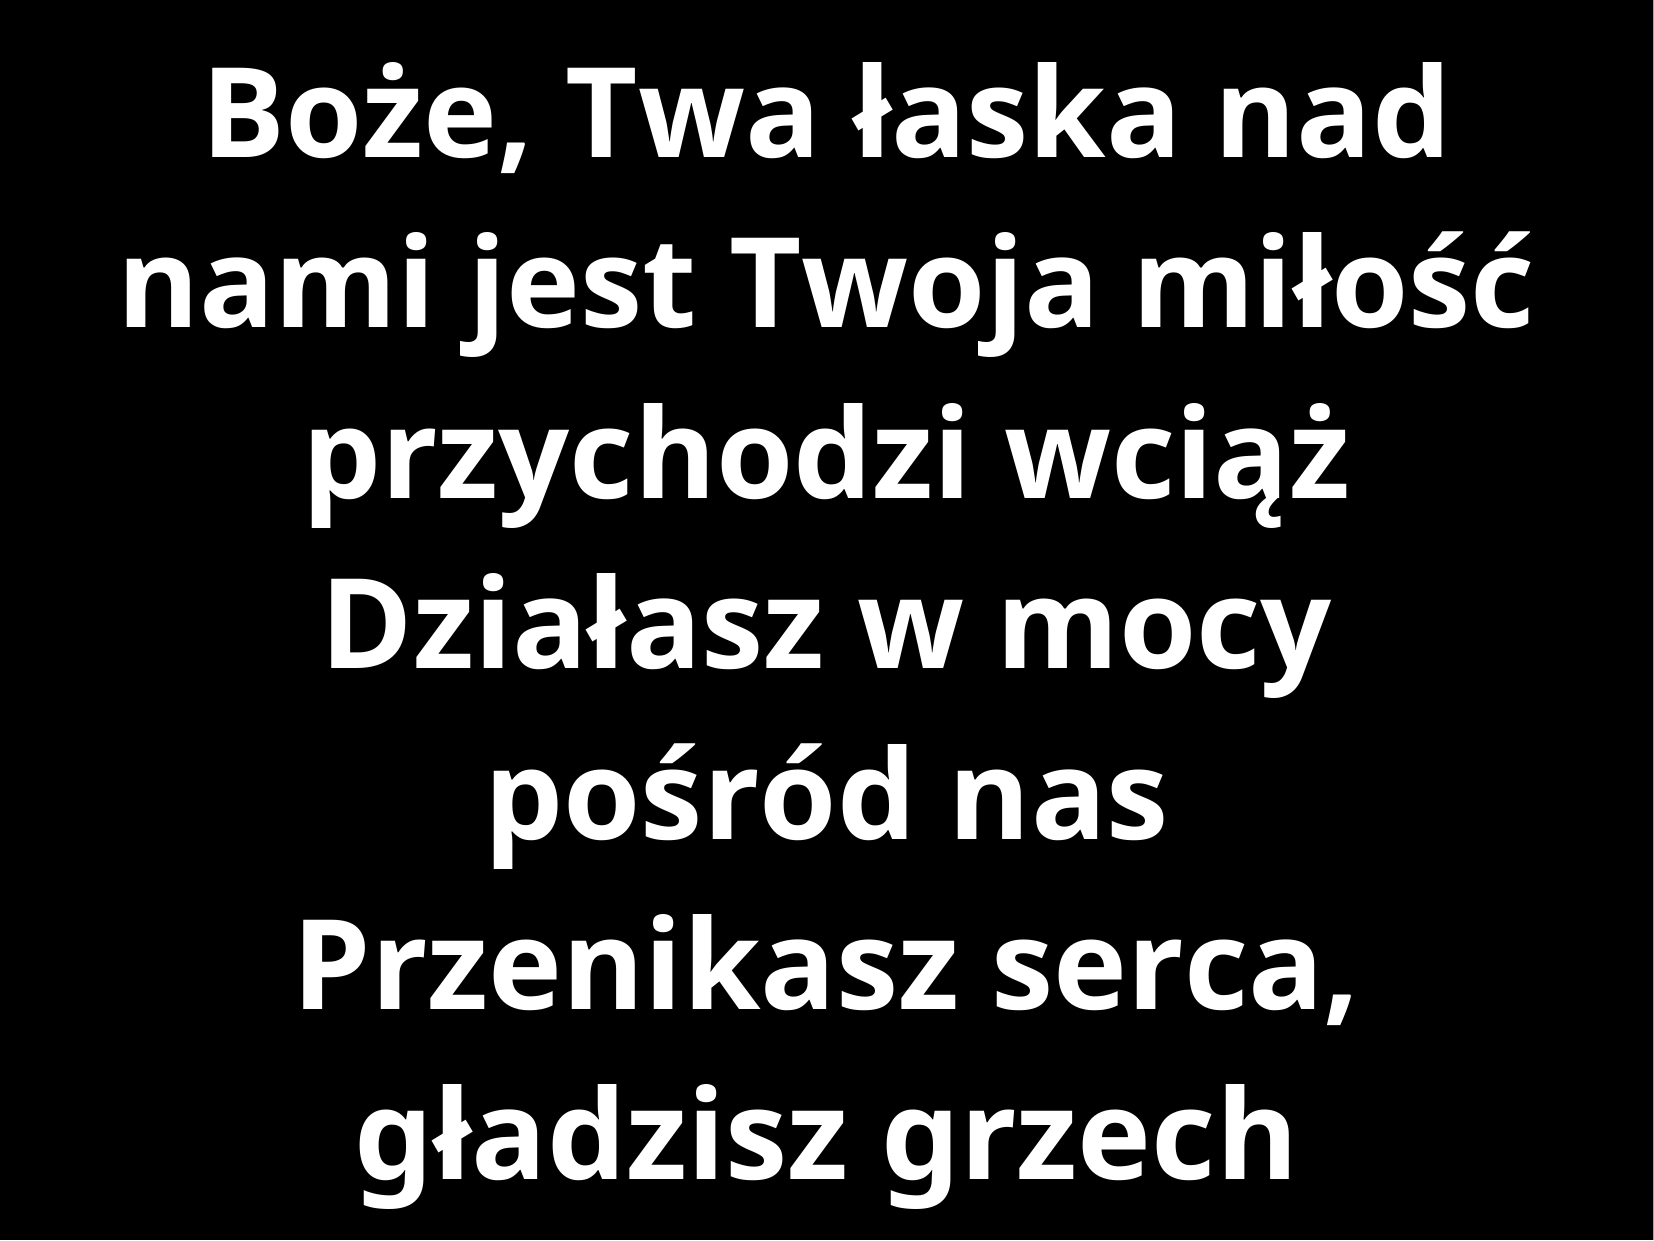

# Boże, Twa łaska nad nami jest Twoja miłość przychodzi wciąż Działasz w mocy pośród nas Przenikasz serca, gładzisz grzech